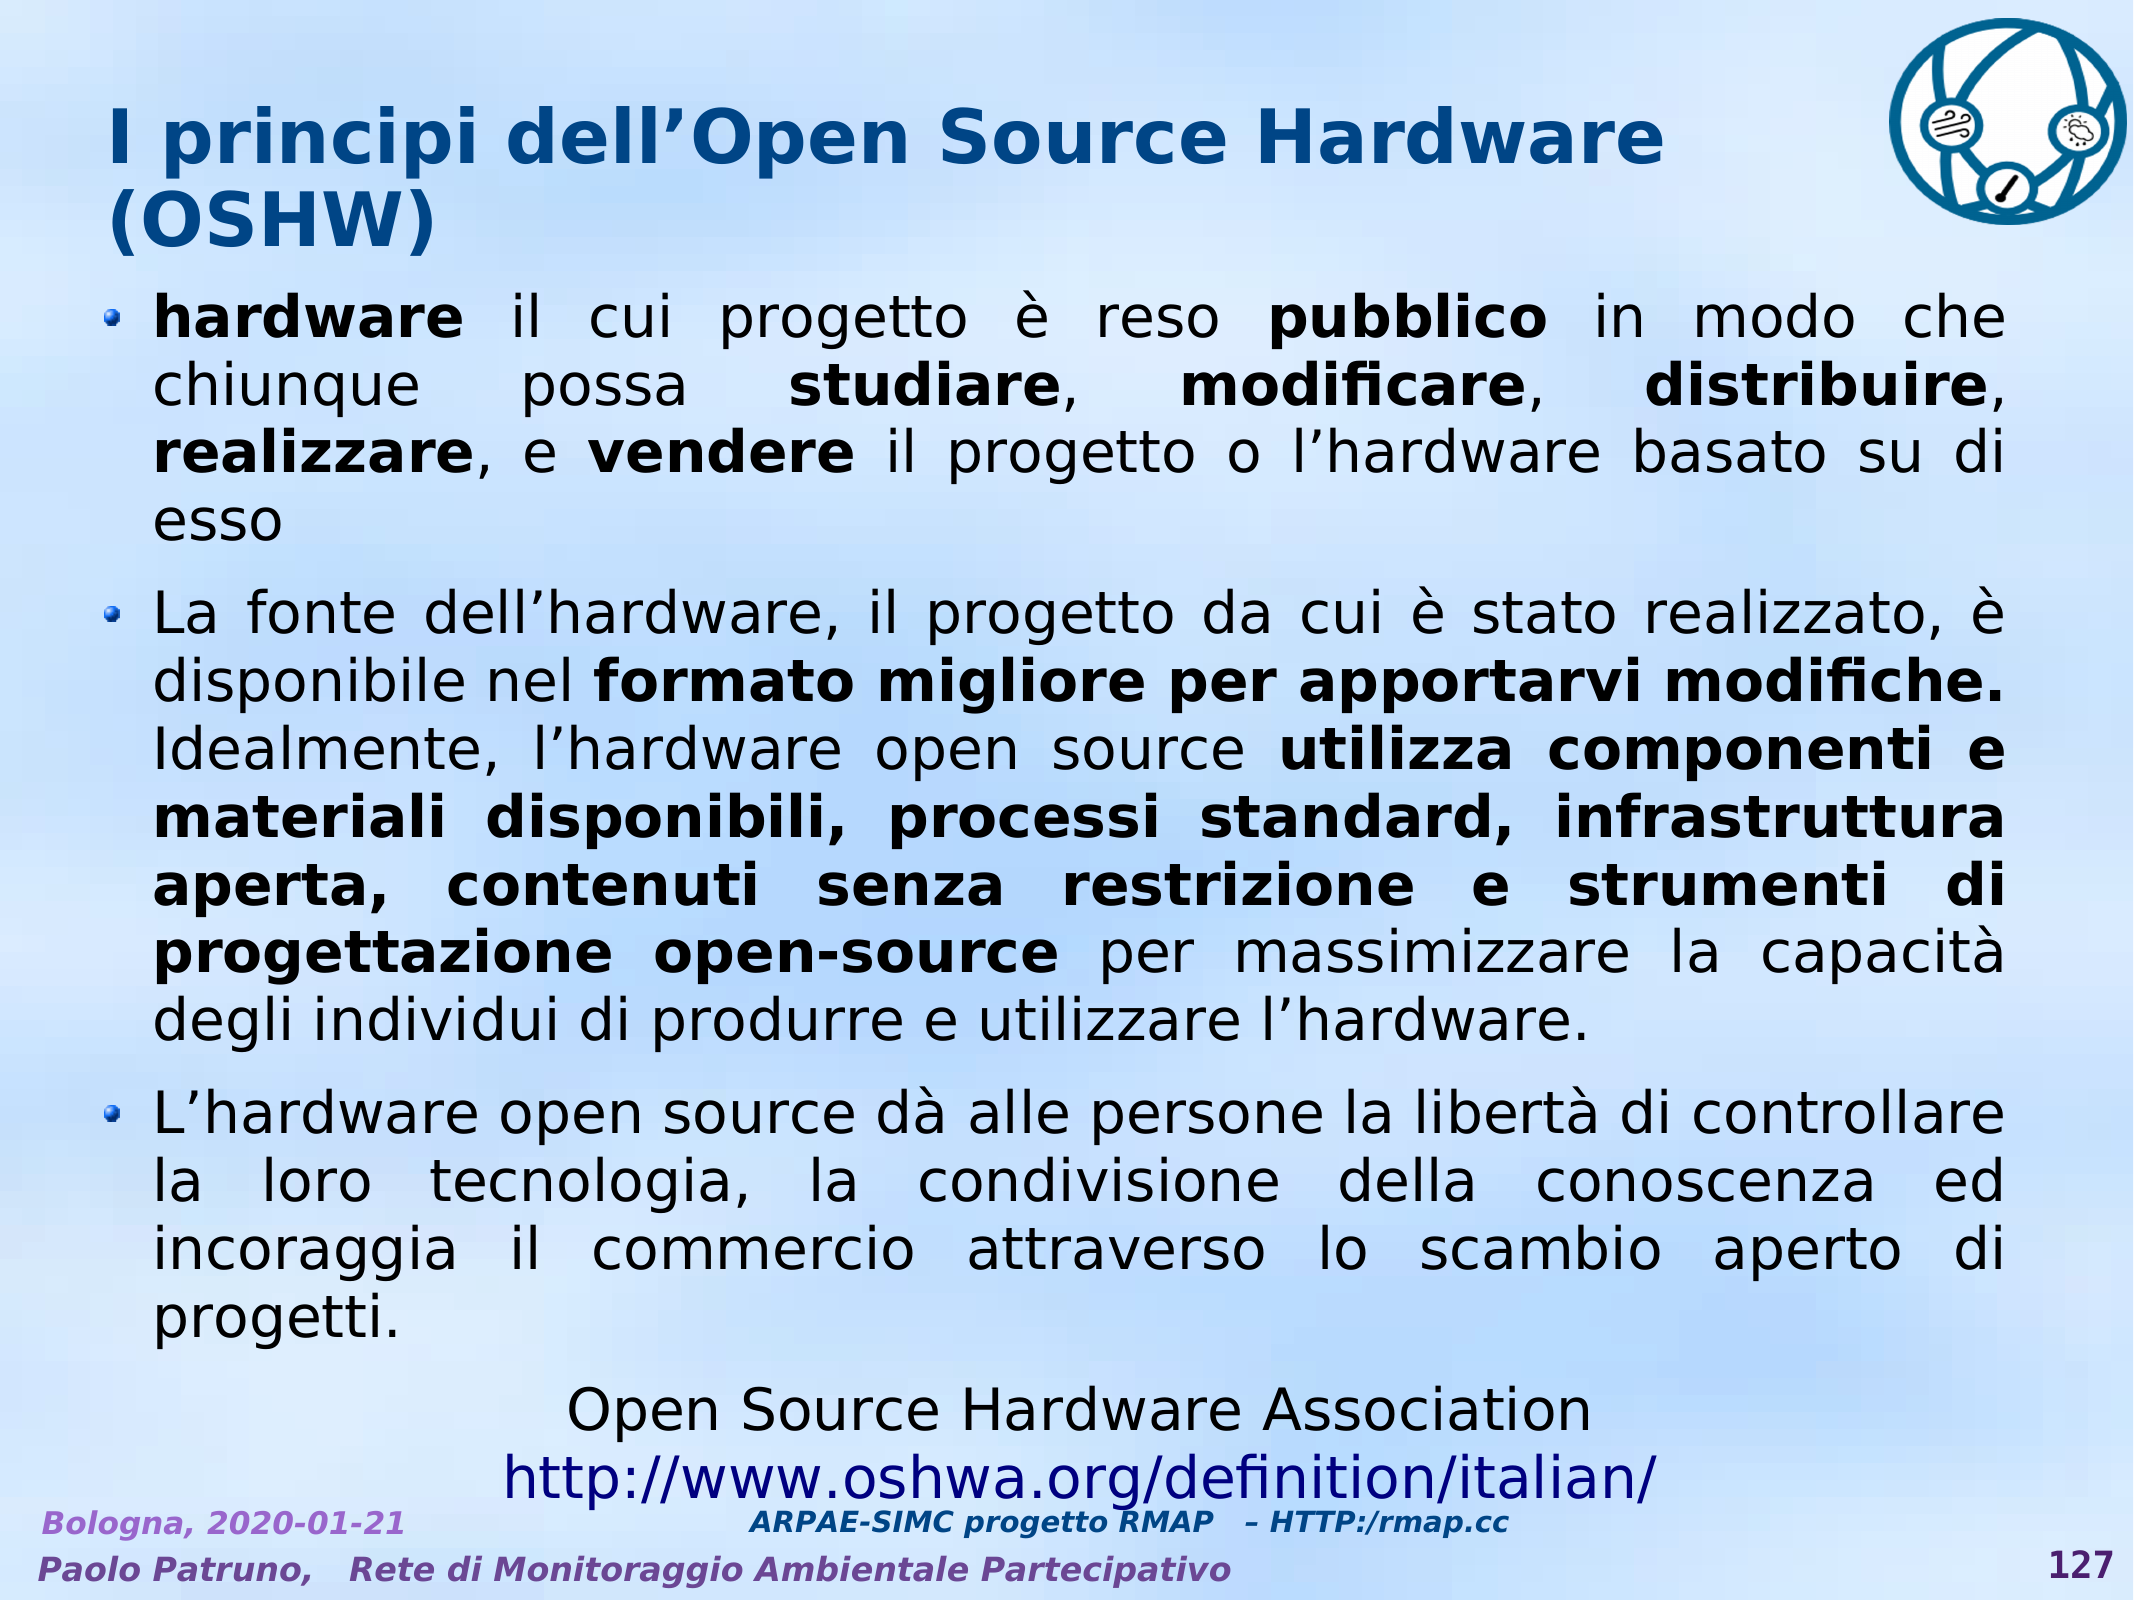

# I principi dell’Open Source Hardware (OSHW)
hardware il cui progetto è reso pubblico in modo che chiunque possa studiare, modificare, distribuire, realizzare, e vendere il progetto o l’hardware basato su di esso
La fonte dell’hardware, il progetto da cui è stato realizzato, è disponibile nel formato migliore per apportarvi modifiche. Idealmente, l’hardware open source utilizza componenti e materiali disponibili, processi standard, infrastruttura aperta, contenuti senza restrizione e strumenti di progettazione open-source per massimizzare la capacità degli individui di produrre e utilizzare l’hardware.
L’hardware open source dà alle persone la libertà di controllare la loro tecnologia, la condivisione della conoscenza ed incoraggia il commercio attraverso lo scambio aperto di progetti.
Open Source Hardware Associationhttp://www.oshwa.org/definition/italian/